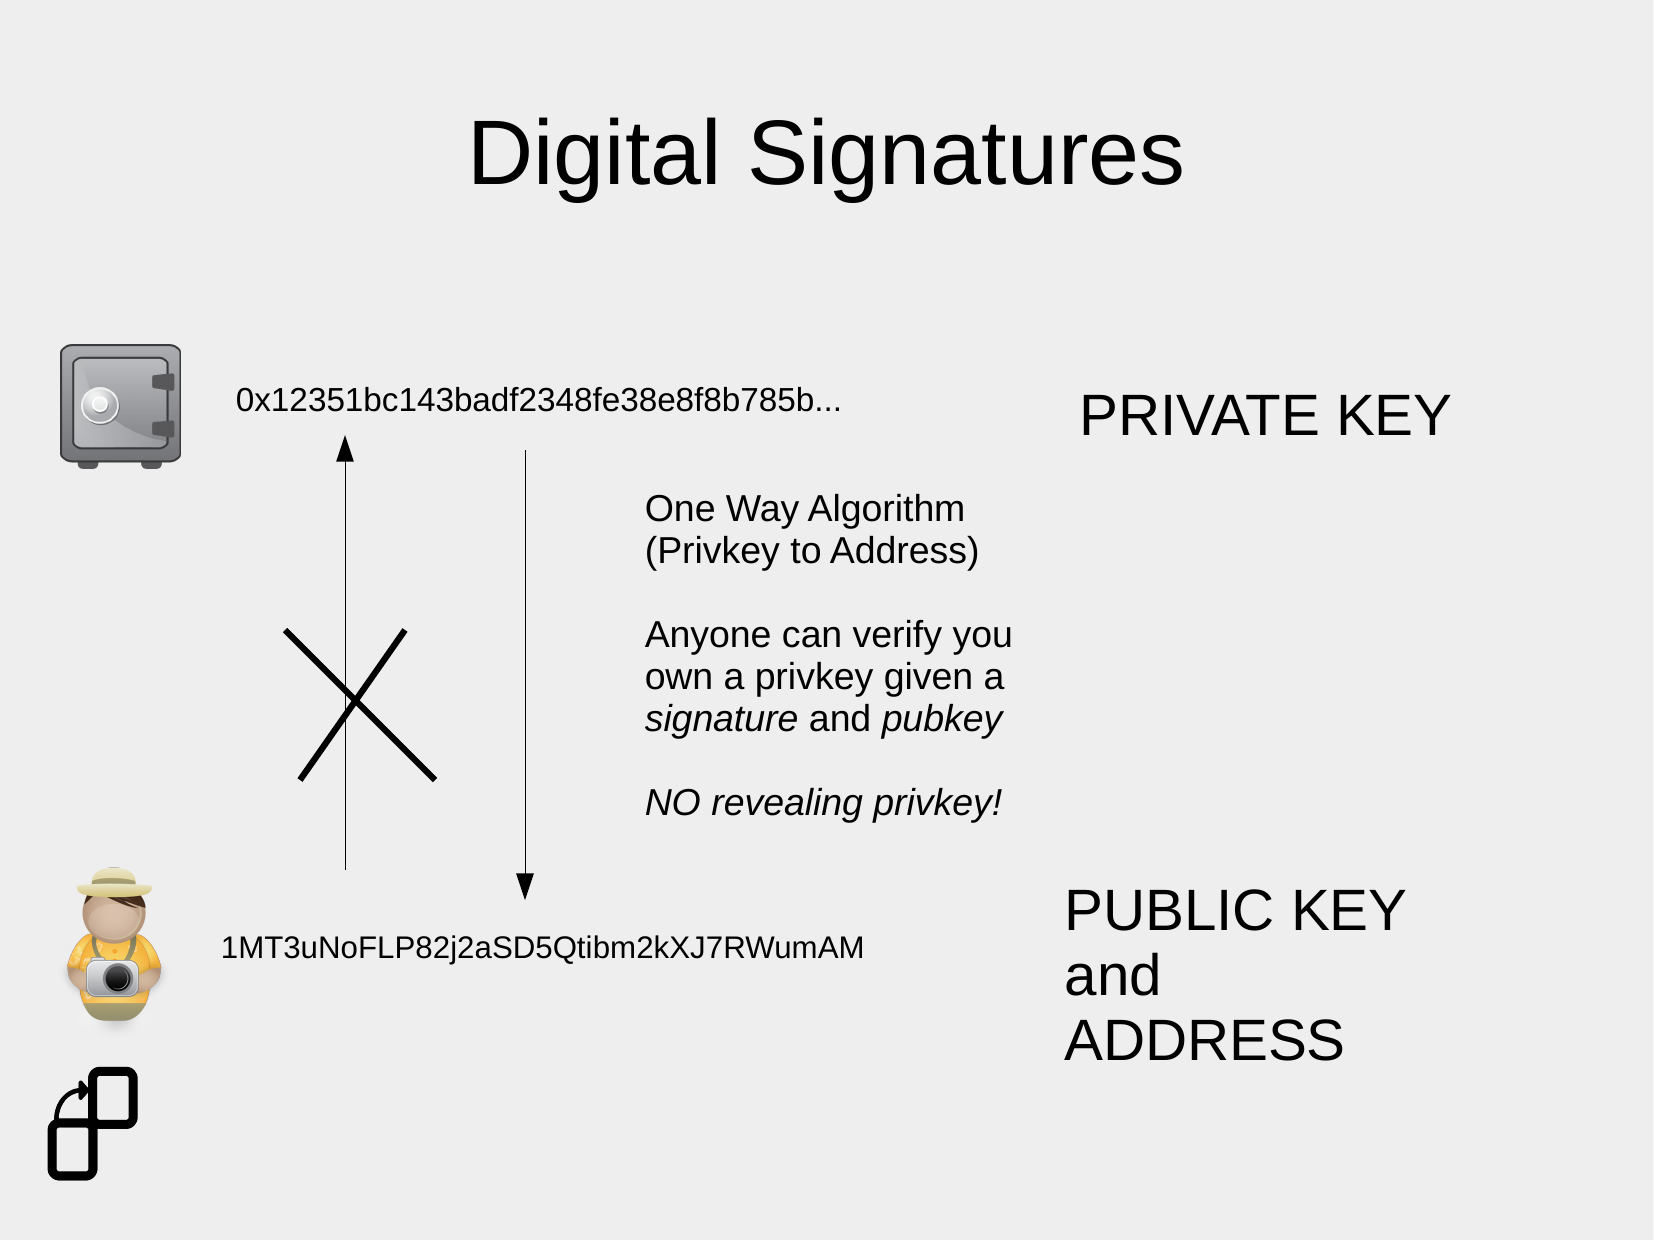

# Digital Signatures
0x12351bc143badf2348fe38e8f8b785b...
PRIVATE KEY
One Way Algorithm (Privkey to Address)
Anyone can verify you own a privkey given a signature and pubkey
NO revealing privkey!
PUBLIC KEY and
ADDRESS
1MT3uNoFLP82j2aSD5Qtibm2kXJ7RWumAM